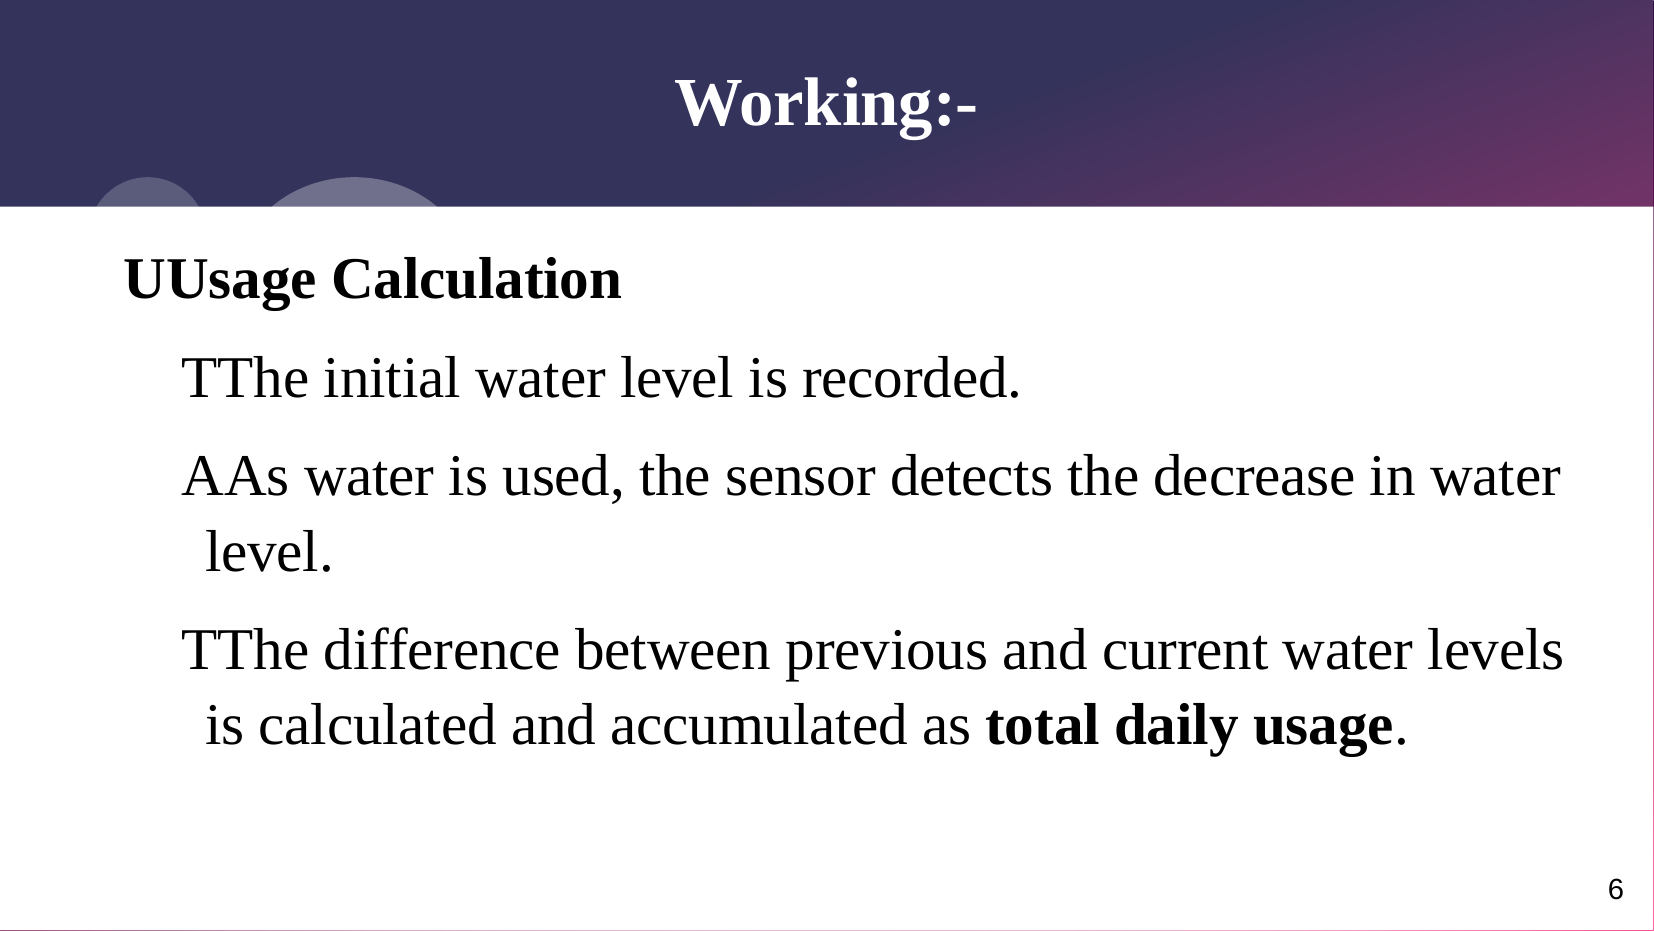

# Working:-
UUsage Calculation
TThe initial water level is recorded.
AAs water is used, the sensor detects the decrease in water level.
TThe difference between previous and current water levels is calculated and accumulated as total daily usage.
6